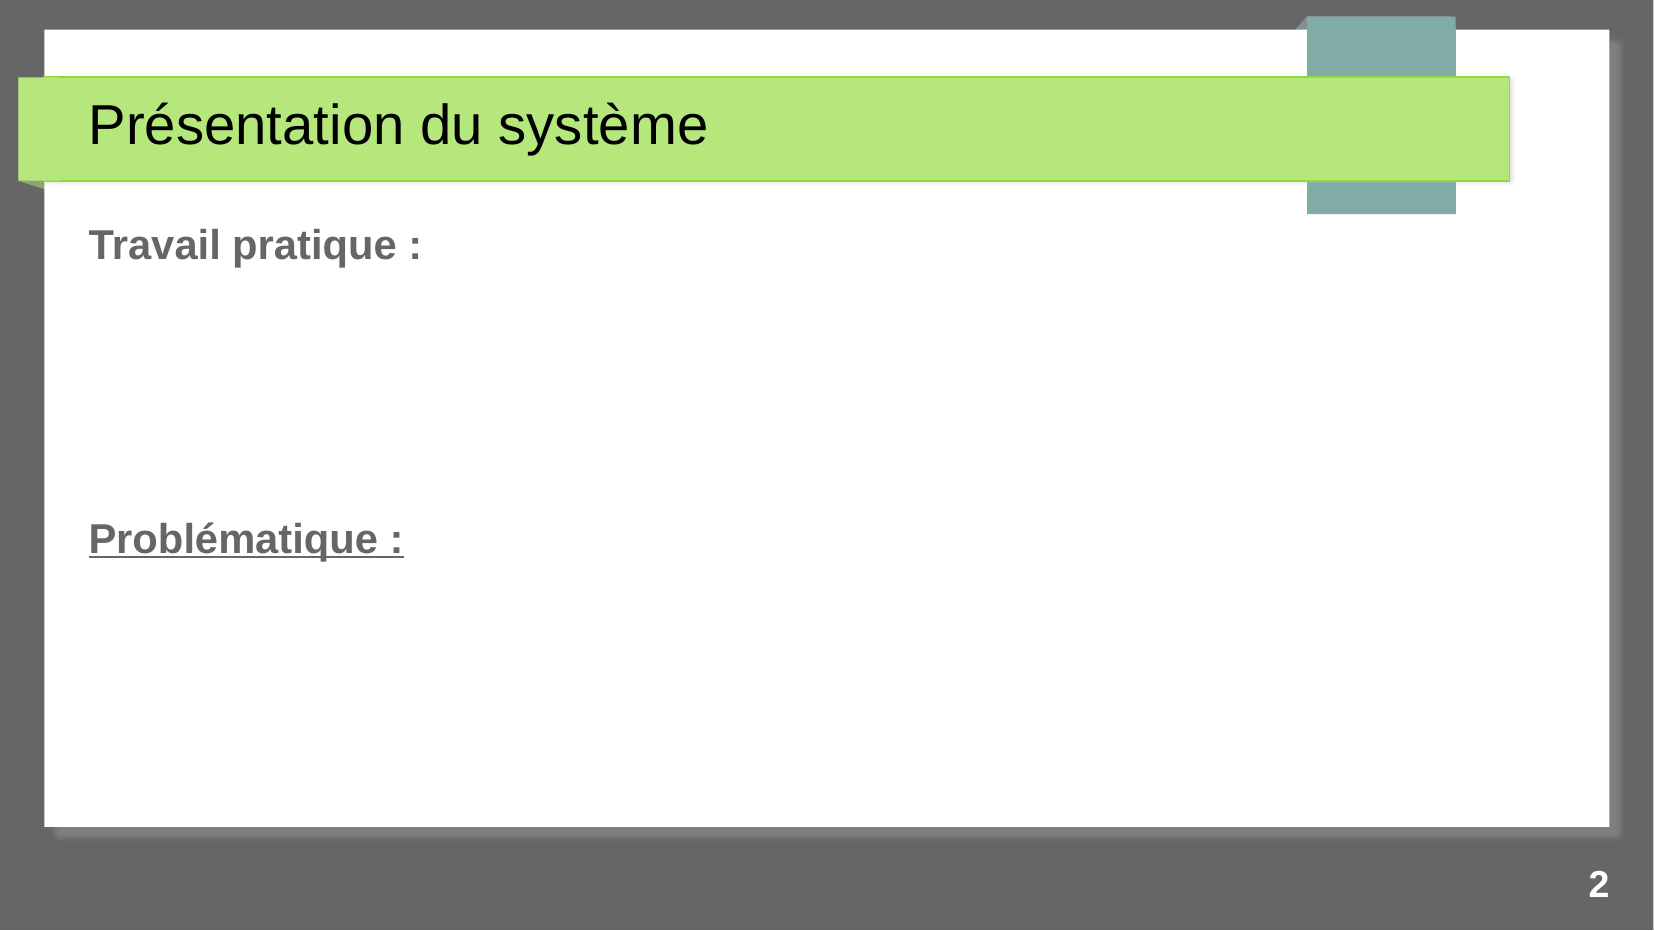

# Présentation du système
Travail pratique :
Problématique :